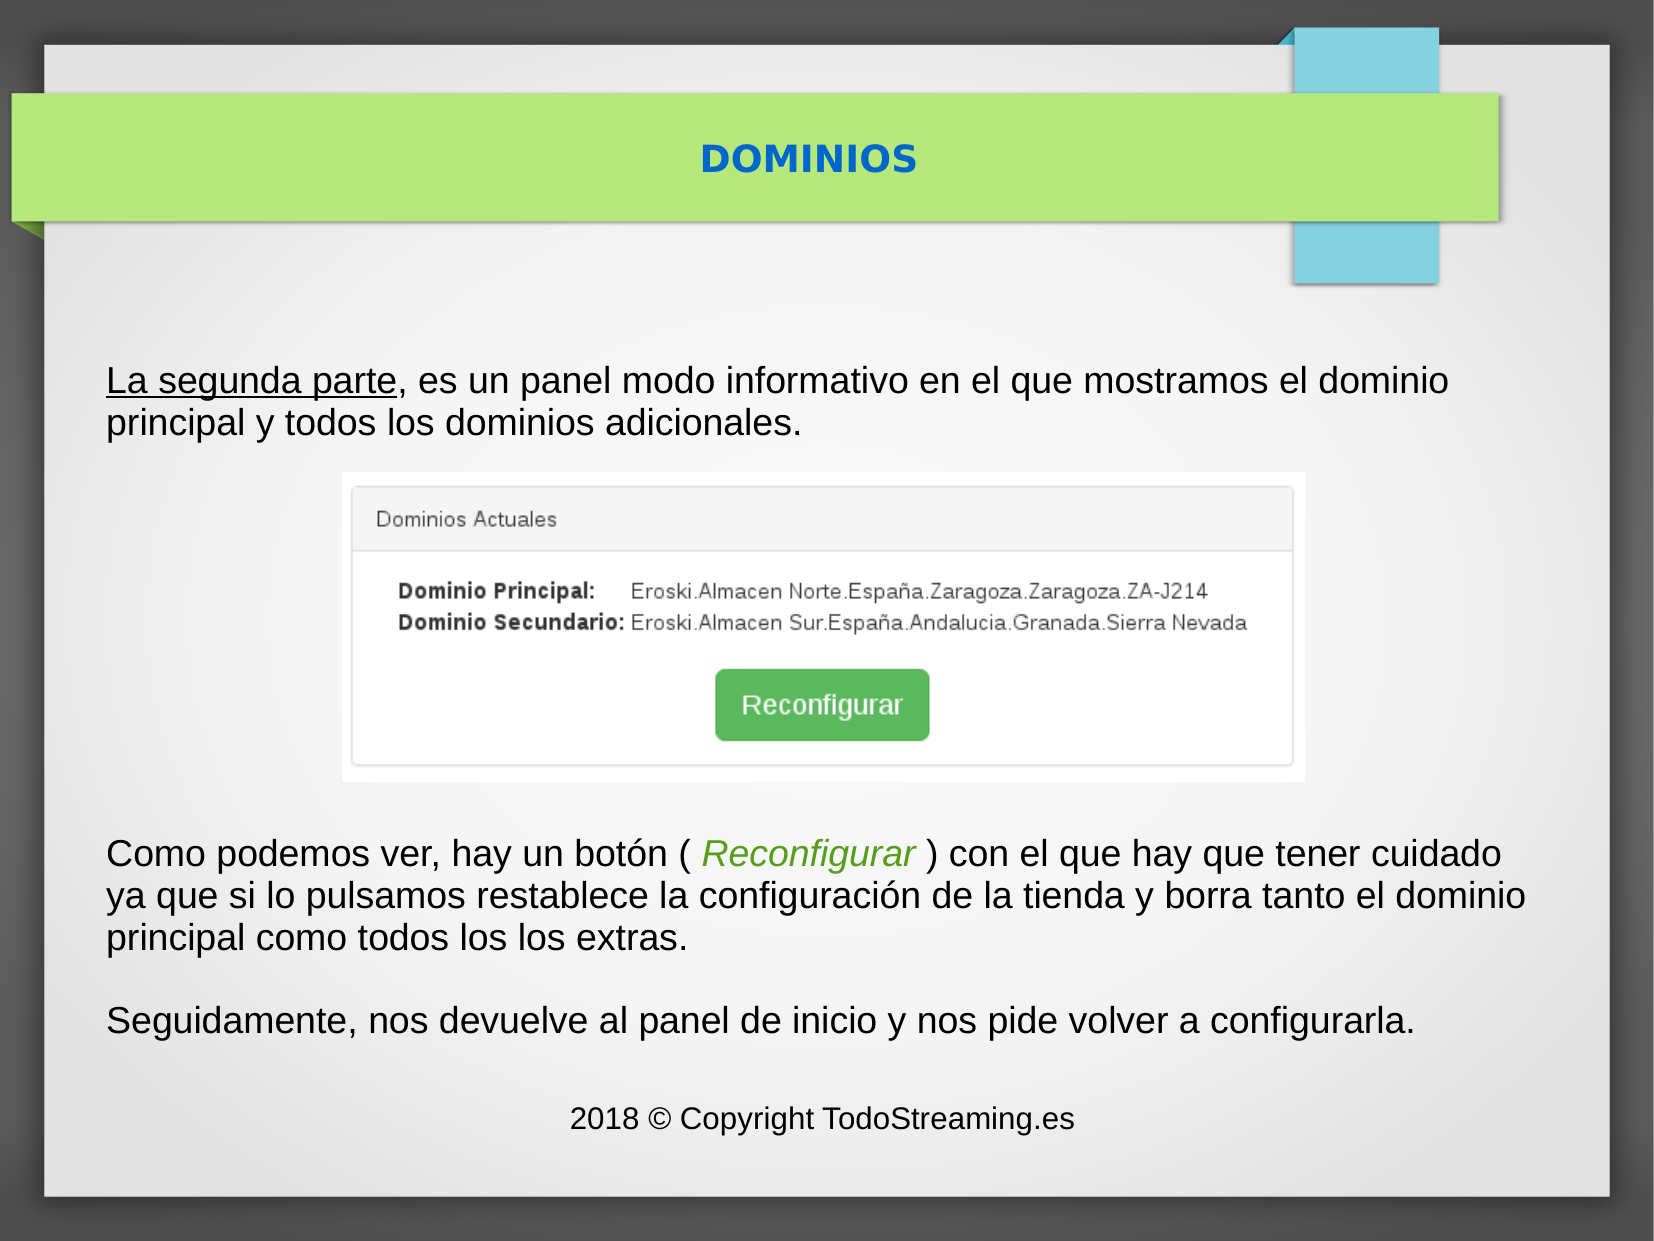

# DOMINIOS
La segunda parte, es un panel modo informativo en el que mostramos el dominio principal y todos los dominios adicionales.
Como podemos ver, hay un botón ( Reconfigurar ) con el que hay que tener cuidado ya que si lo pulsamos restablece la configuración de la tienda y borra tanto el dominio principal como todos los los extras.
Seguidamente, nos devuelve al panel de inicio y nos pide volver a configurarla.
2018 © Copyright TodoStreaming.es